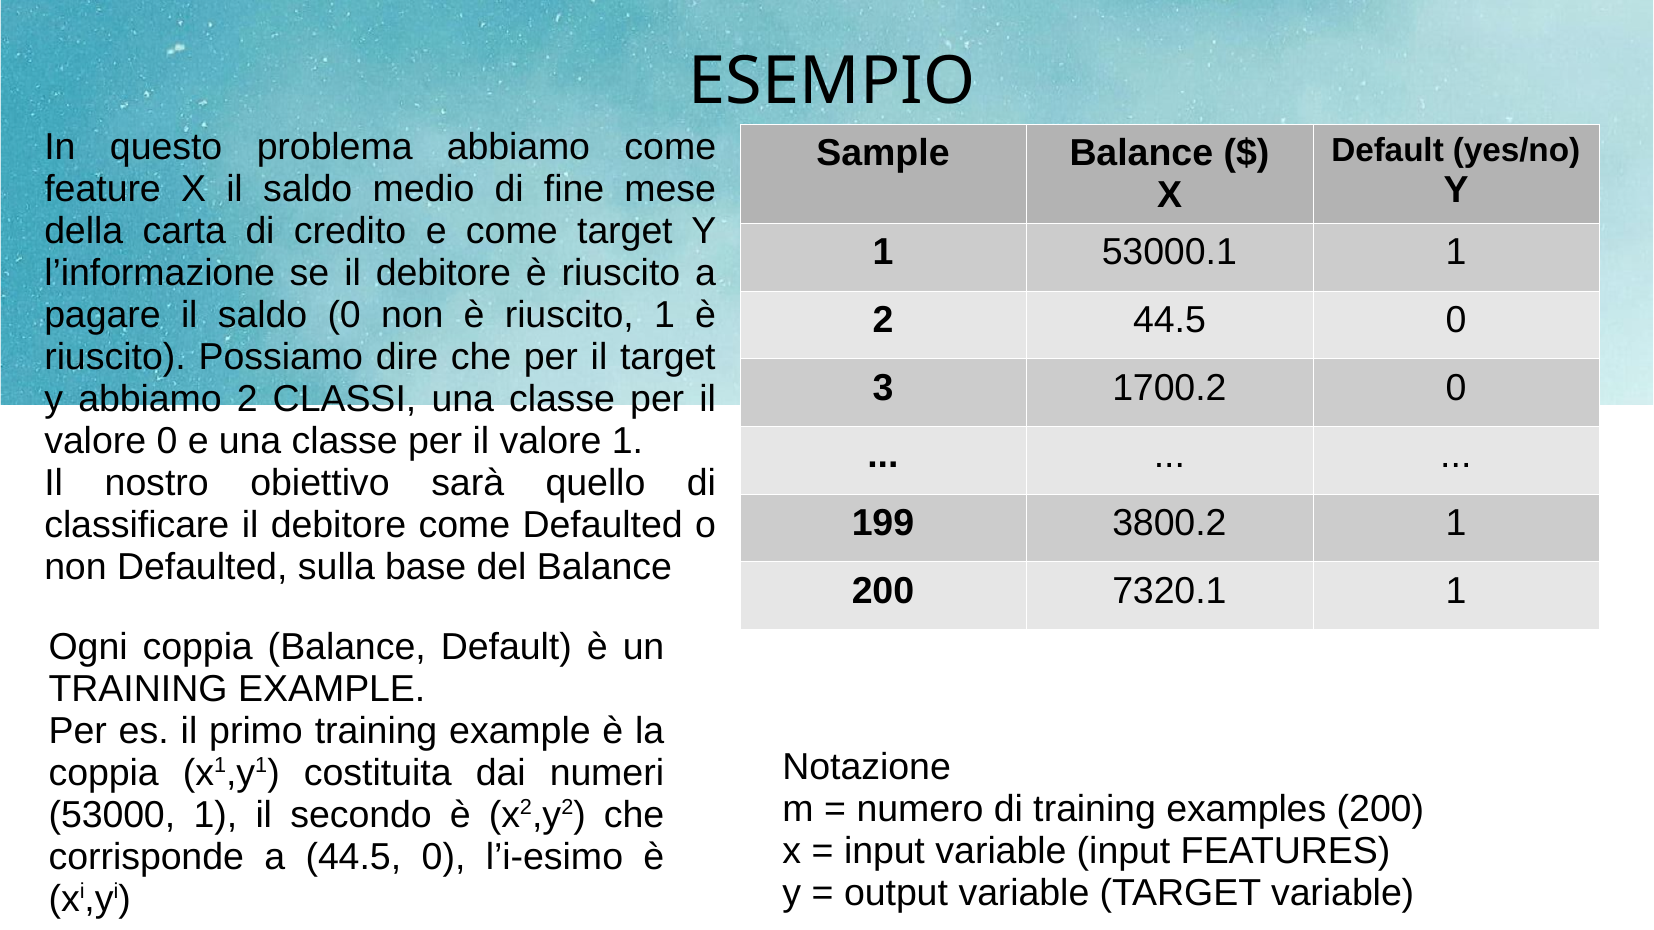

# ESEMPIO
In questo problema abbiamo come feature X il saldo medio di fine mese della carta di credito e come target Y l’informazione se il debitore è riuscito a pagare il saldo (0 non è riuscito, 1 è riuscito). Possiamo dire che per il target y abbiamo 2 CLASSI, una classe per il valore 0 e una classe per il valore 1.
Il nostro obiettivo sarà quello di classificare il debitore come Defaulted o non Defaulted, sulla base del Balance
| Sample | Balance ($) X | Default (yes/no) Y |
| --- | --- | --- |
| 1 | 53000.1 | 1 |
| 2 | 44.5 | 0 |
| 3 | 1700.2 | 0 |
| ... | ... | ... |
| 199 | 3800.2 | 1 |
| 200 | 7320.1 | 1 |
Ogni coppia (Balance, Default) è un TRAINING EXAMPLE.
Per es. il primo training example è la coppia (x1,y1) costituita dai numeri (53000, 1), il secondo è (x2,y2) che corrisponde a (44.5, 0), l’i-esimo è (xi,yi)
Notazione
m = numero di training examples (200)
x = input variable (input FEATURES)
y = output variable (TARGET variable)